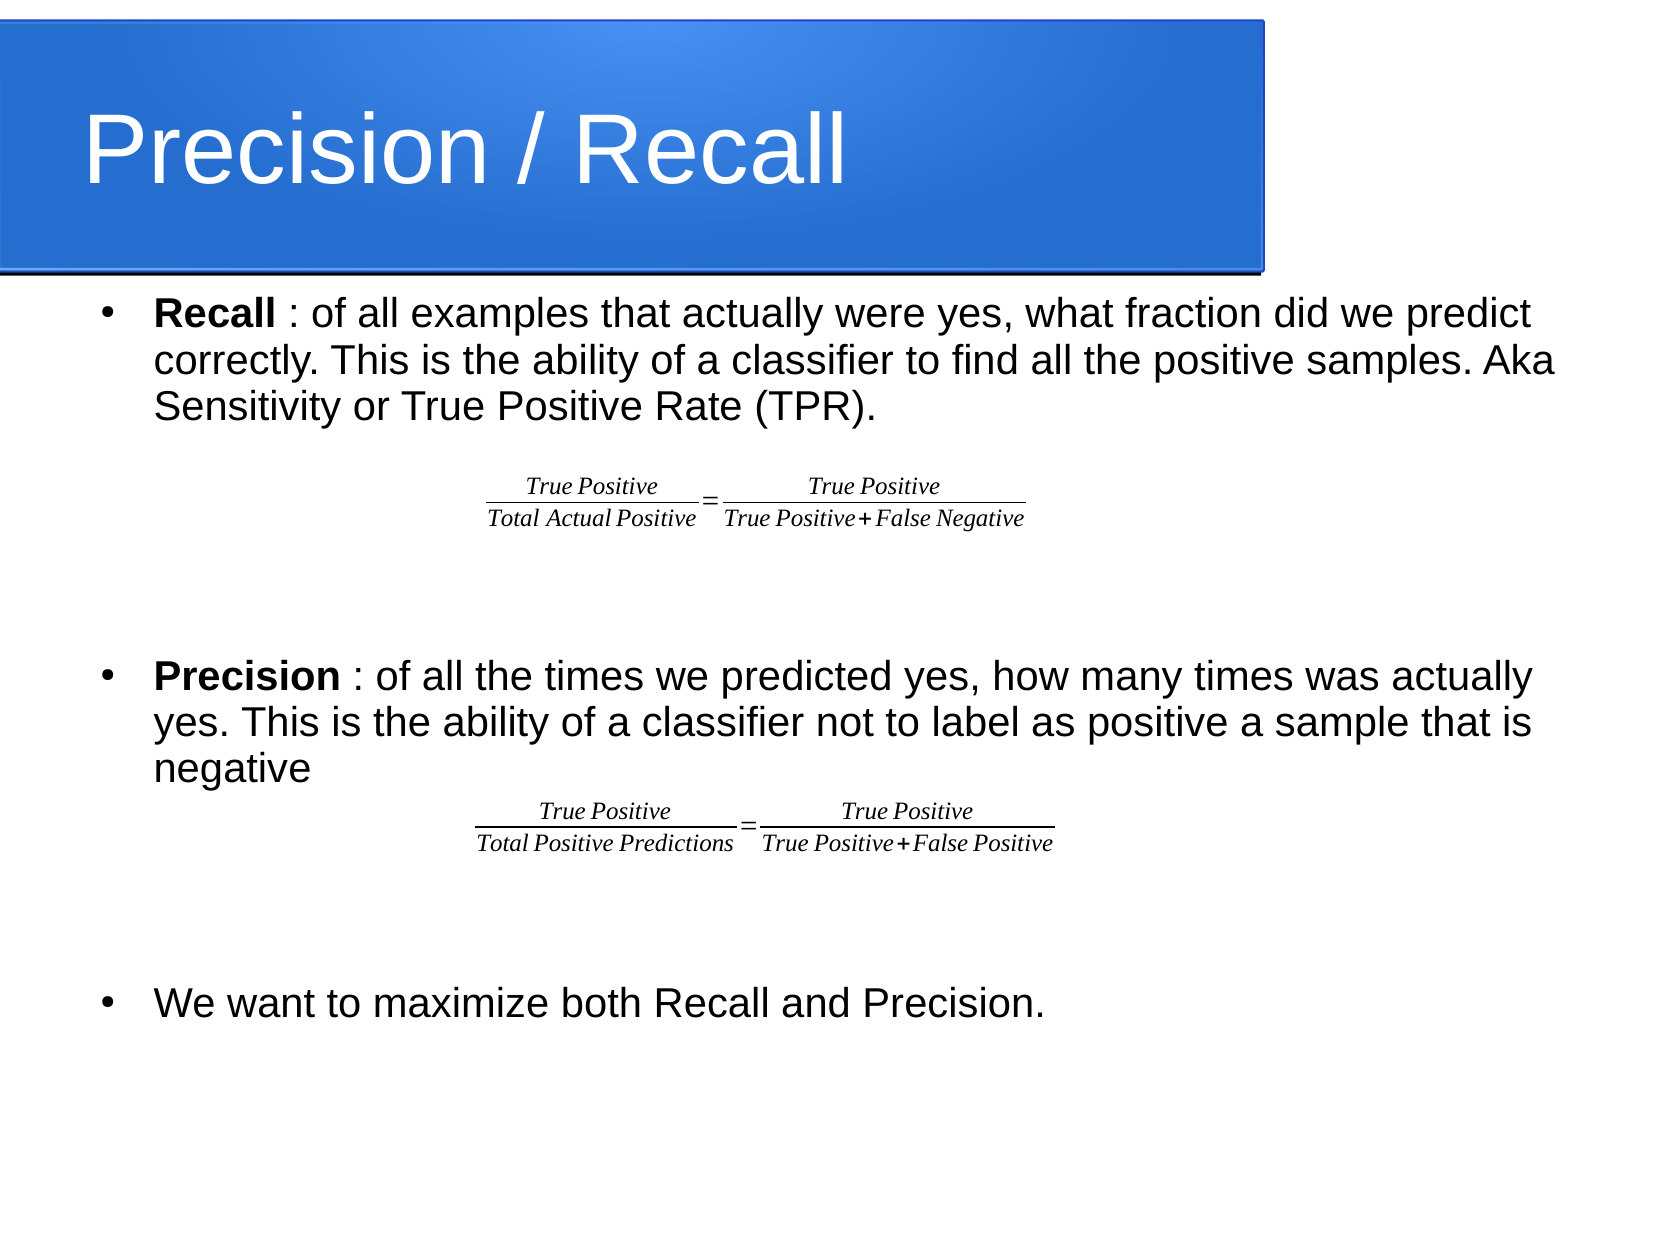

# Precision / Recall
Recall : of all examples that actually were yes, what fraction did we predict correctly. This is the ability of a classifier to find all the positive samples. Aka Sensitivity or True Positive Rate (TPR).
Precision : of all the times we predicted yes, how many times was actually yes. This is the ability of a classifier not to label as positive a sample that is negative
We want to maximize both Recall and Precision.